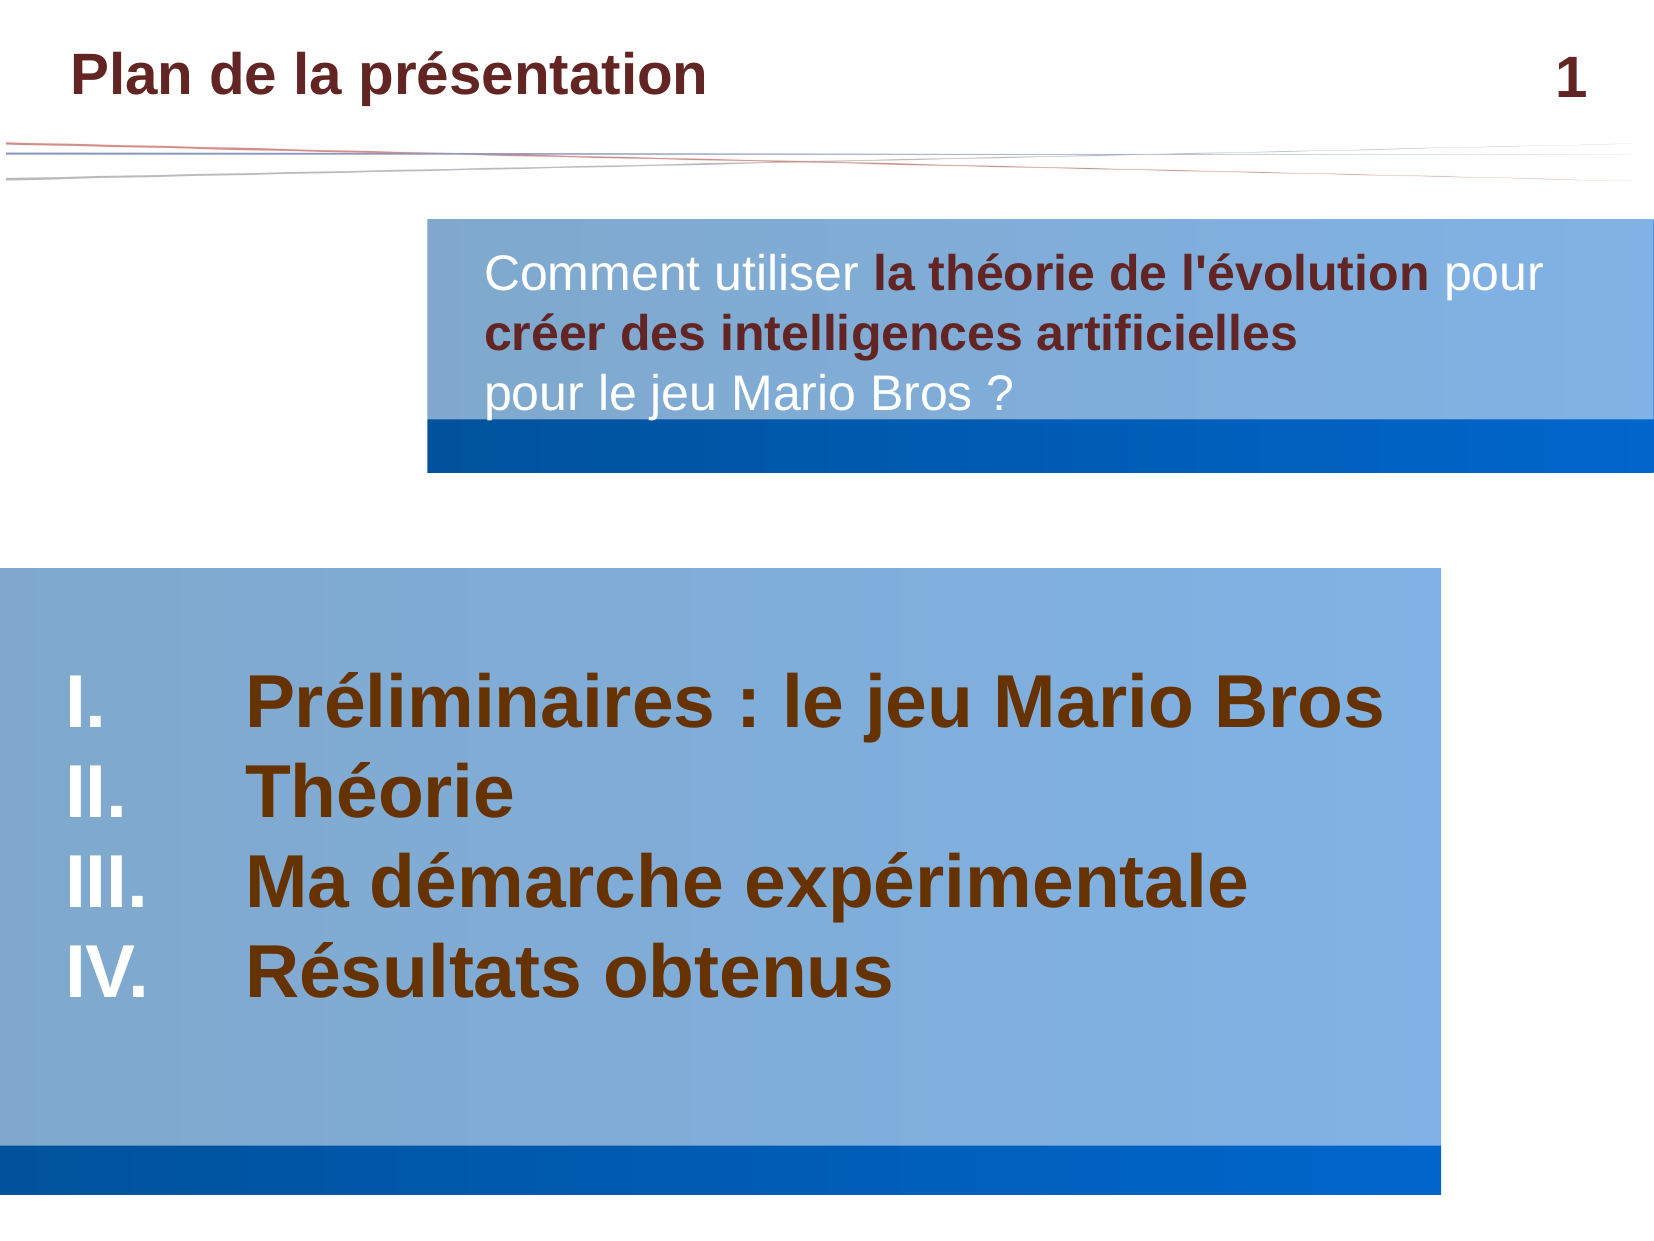

# Plan de la présentation
1
Comment utiliser la théorie de l'évolution pour créer des intelligences artificielles 
pour le jeu Mario Bros ?
	Préliminaires : le jeu Mario Bros
	Théorie
	Ma démarche expérimentale
	Résultats obtenus